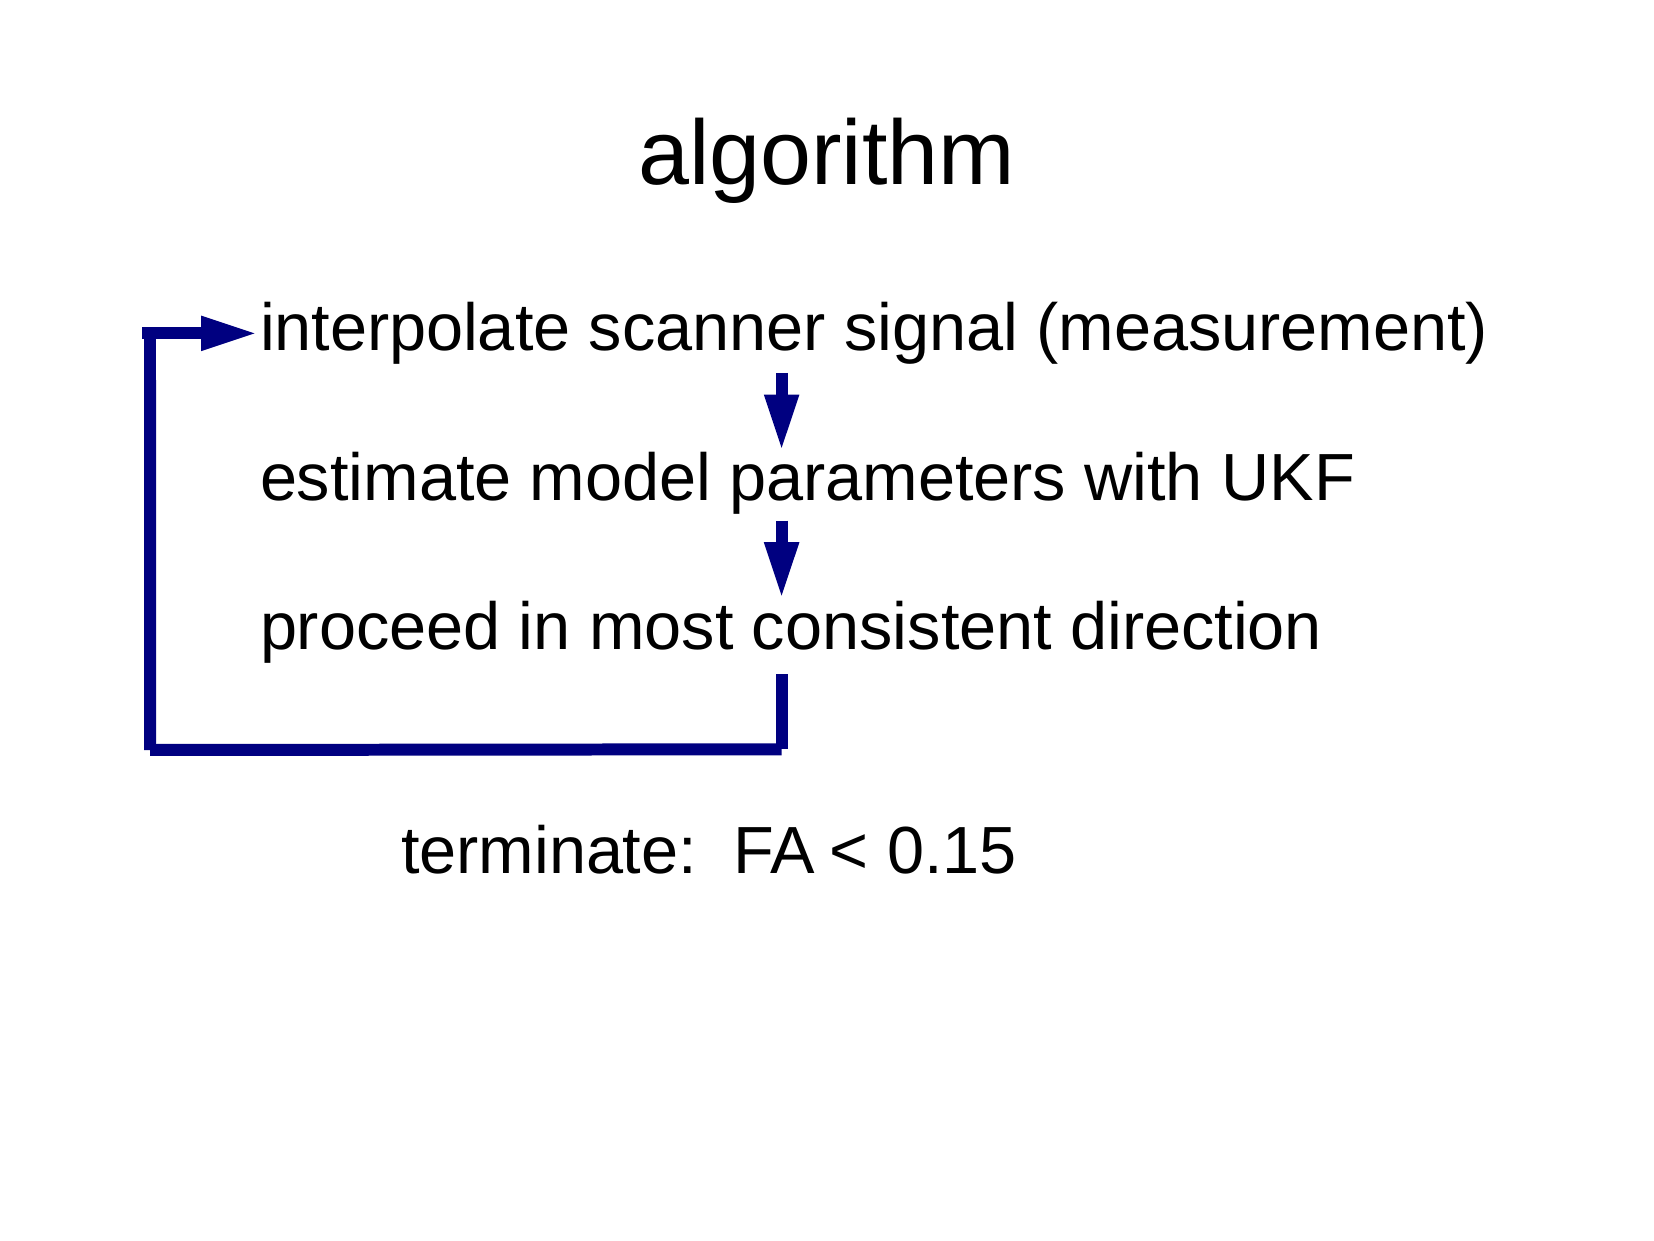

# algorithm
interpolate scanner signal (measurement)
estimate model parameters with UKF
proceed in most consistent direction
 terminate: FA < 0.15